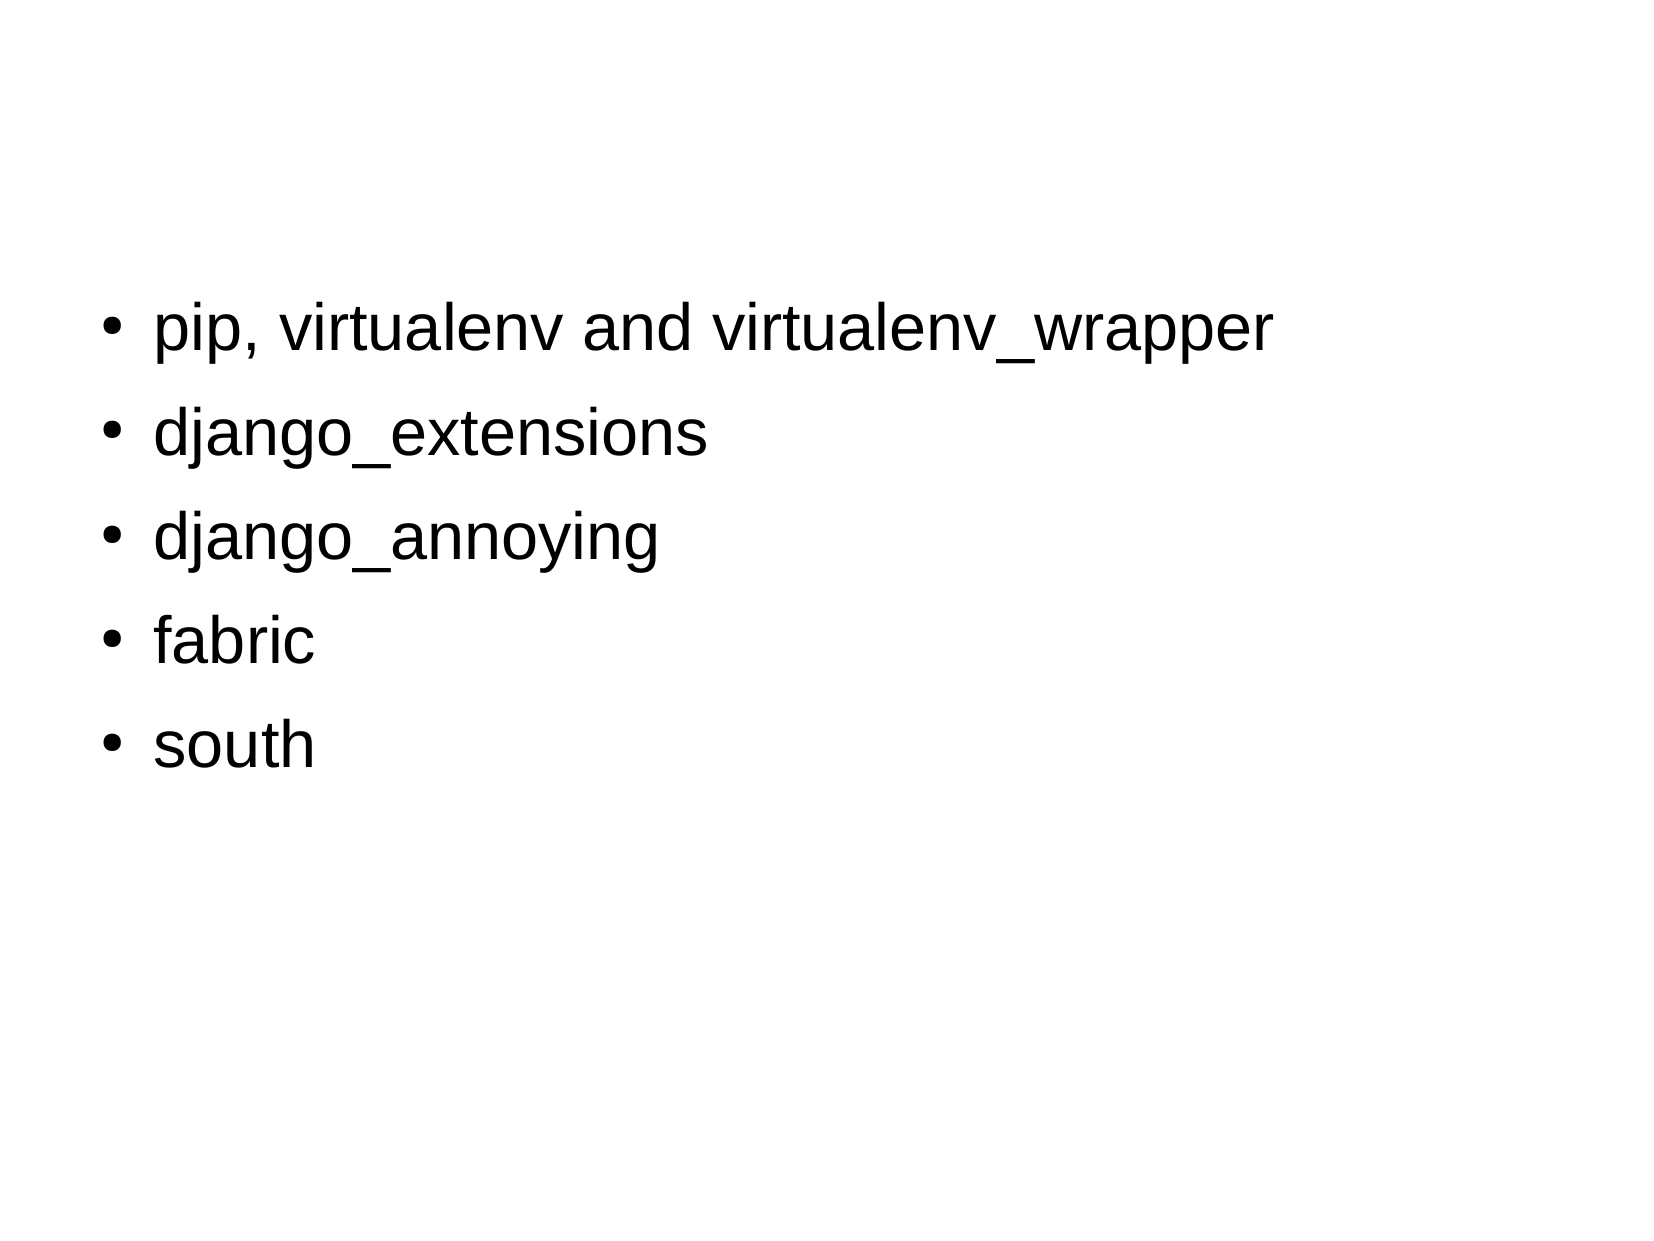

#
pip, virtualenv and virtualenv_wrapper
django_extensions
django_annoying
fabric
south